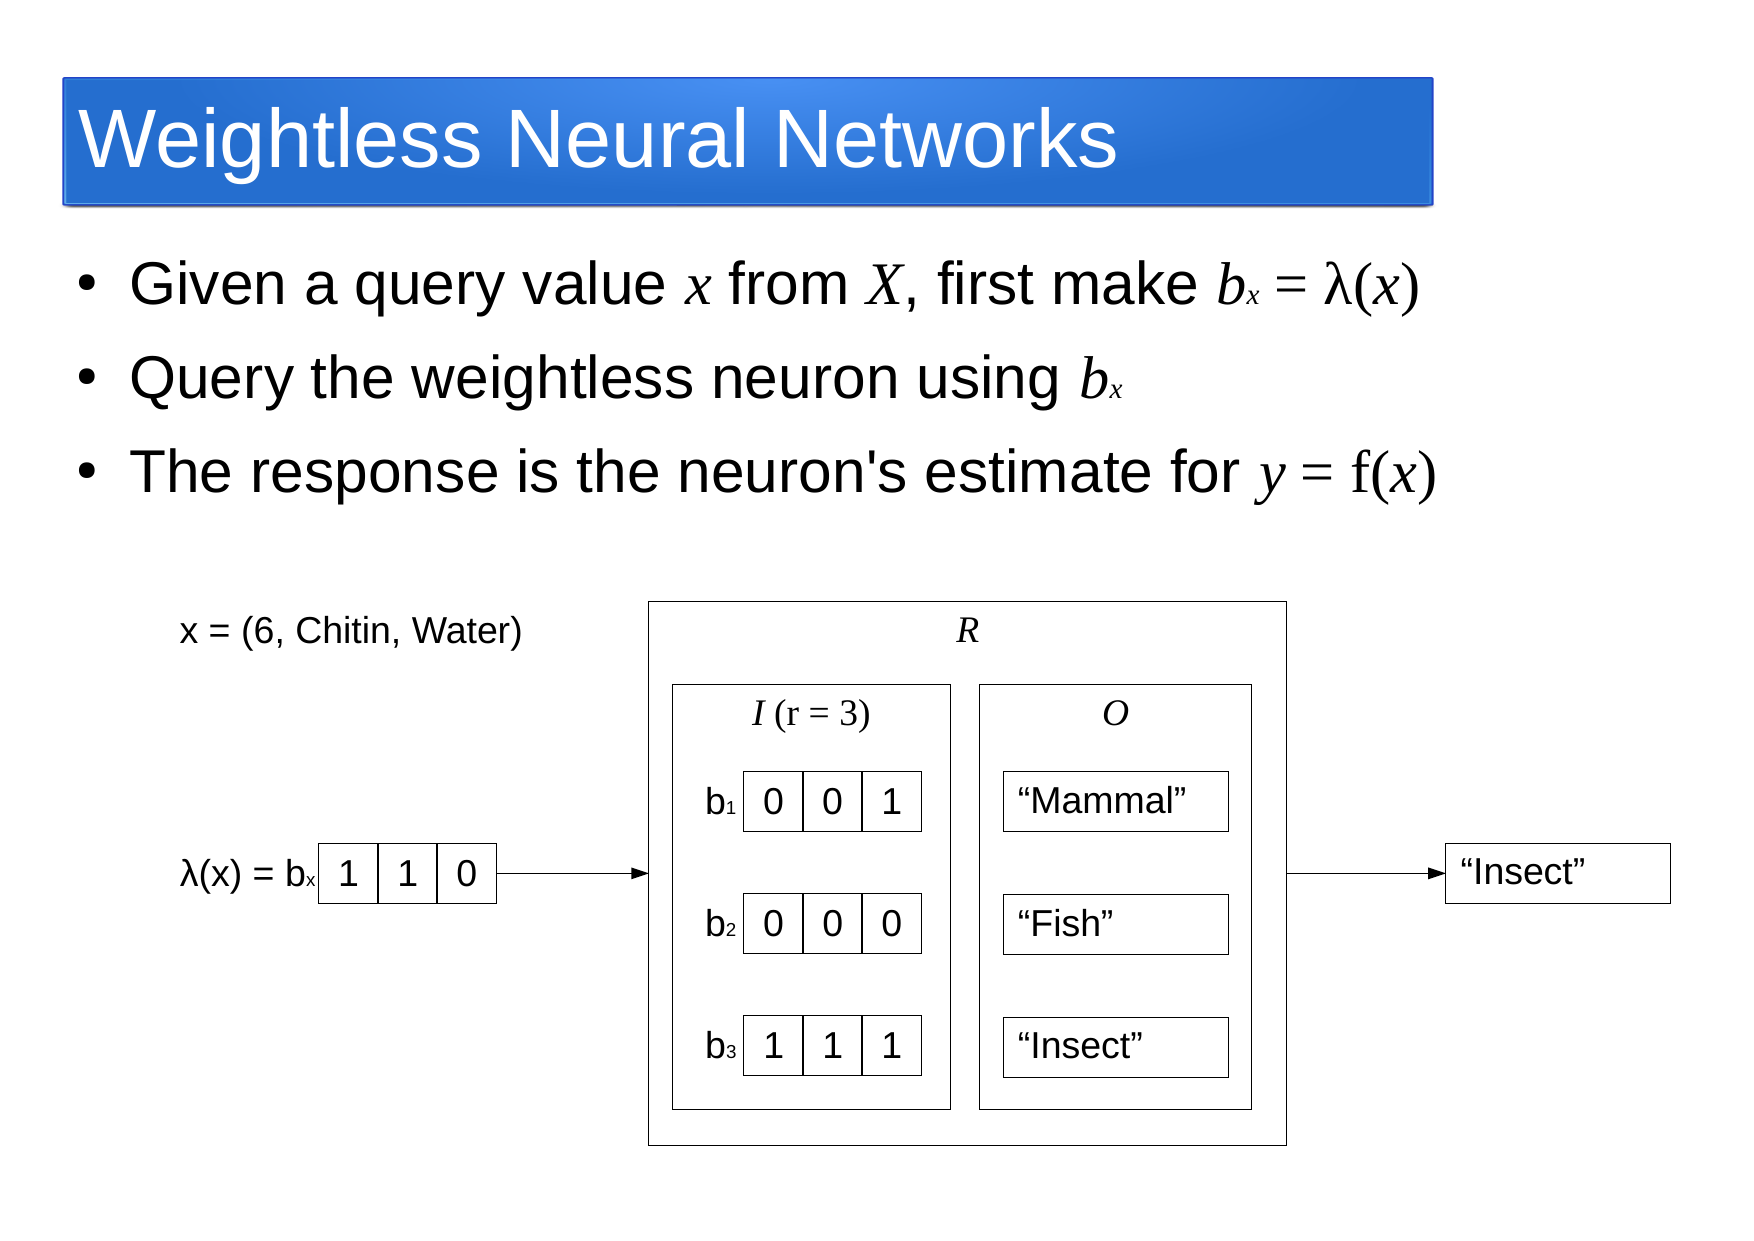

# Weightless Neural Networks
Given a query value x from X, first make bx = λ(x)
Query the weightless neuron using bx
The response is the neuron's estimate for y = f(x)
x = (6, Chitin, Water)
R
I (r = 3)
O
0
0
1
“Mammal”
b1
0
0
0
b2
“Fish”
1
1
1
b3
“Insect”
1
1
0
λ(x) = bx
“Insect”